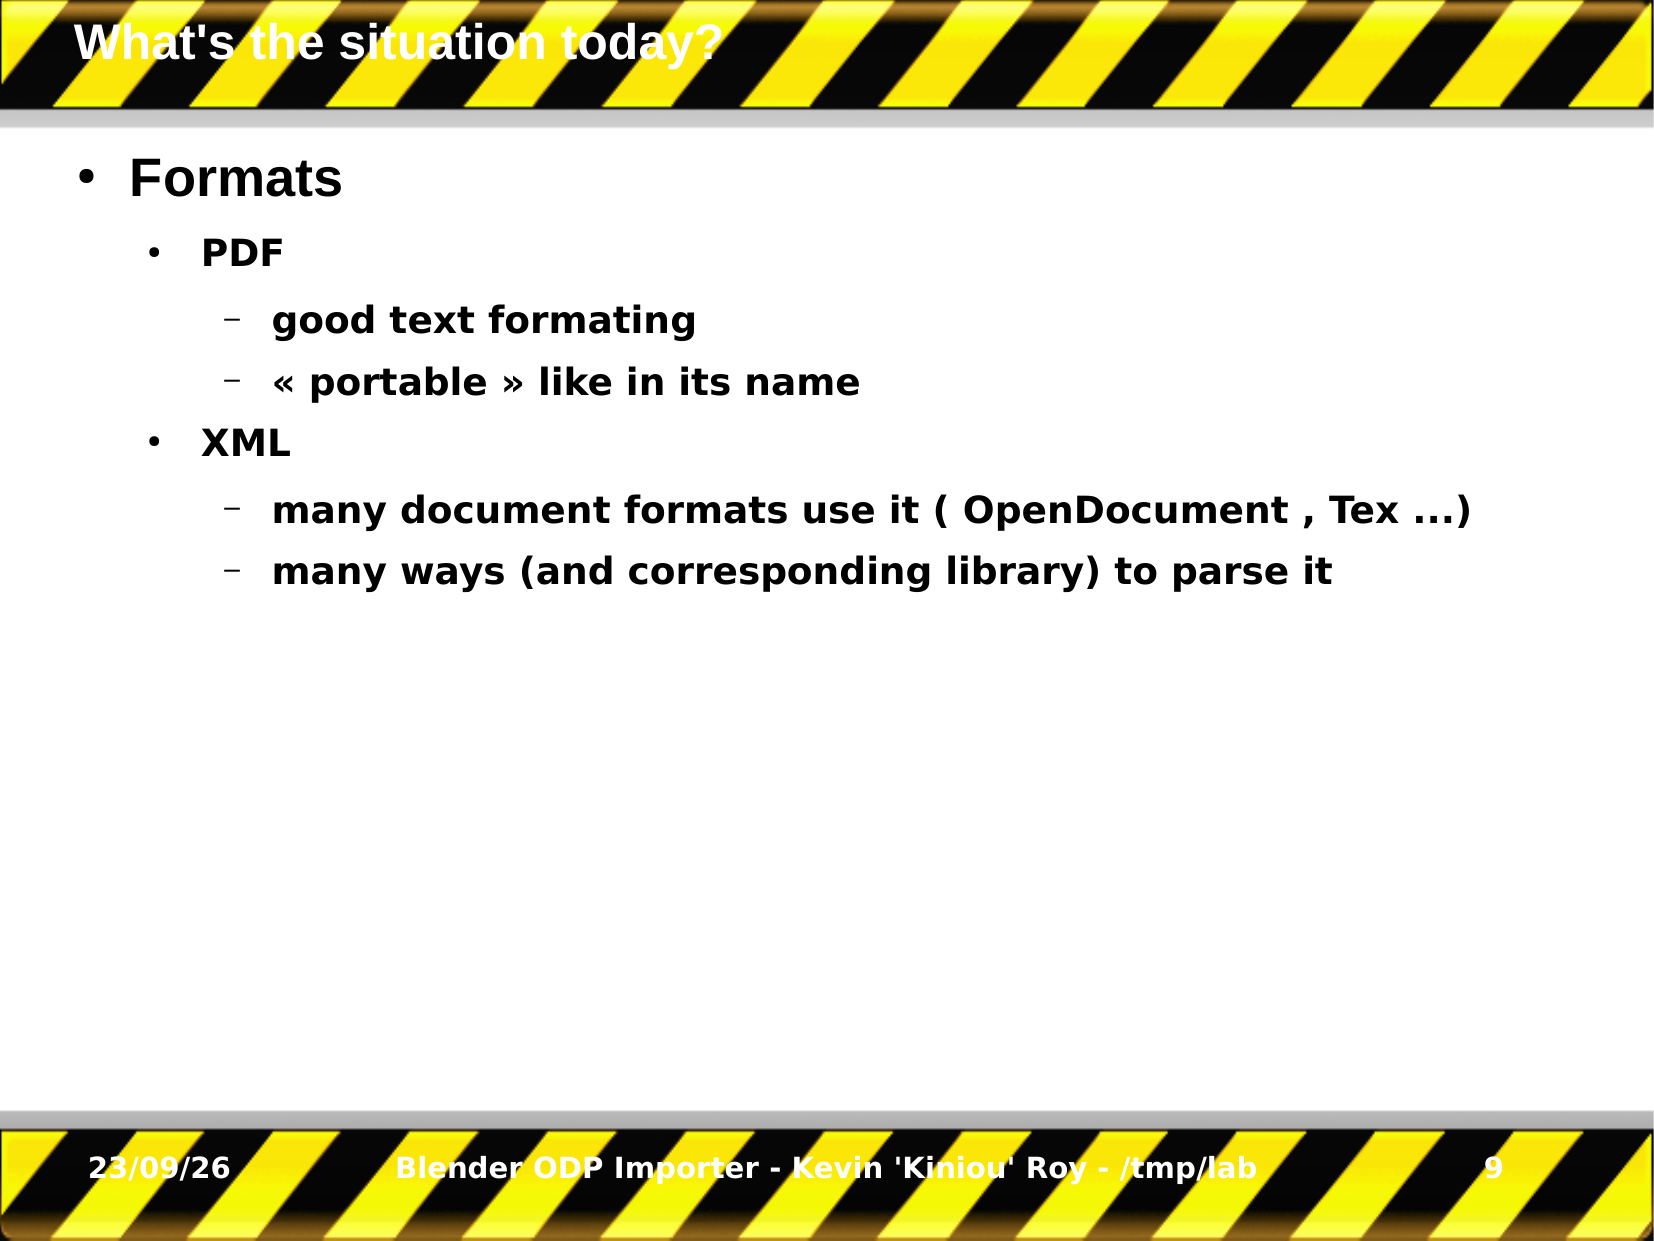

# What's the situation today?
Formats
PDF
good text formating
« portable » like in its name
XML
many document formats use it ( OpenDocument , Tex ...)
many ways (and corresponding library) to parse it
Blender ODP Importer - Kevin 'Kiniou' Roy - /tmp/lab
9